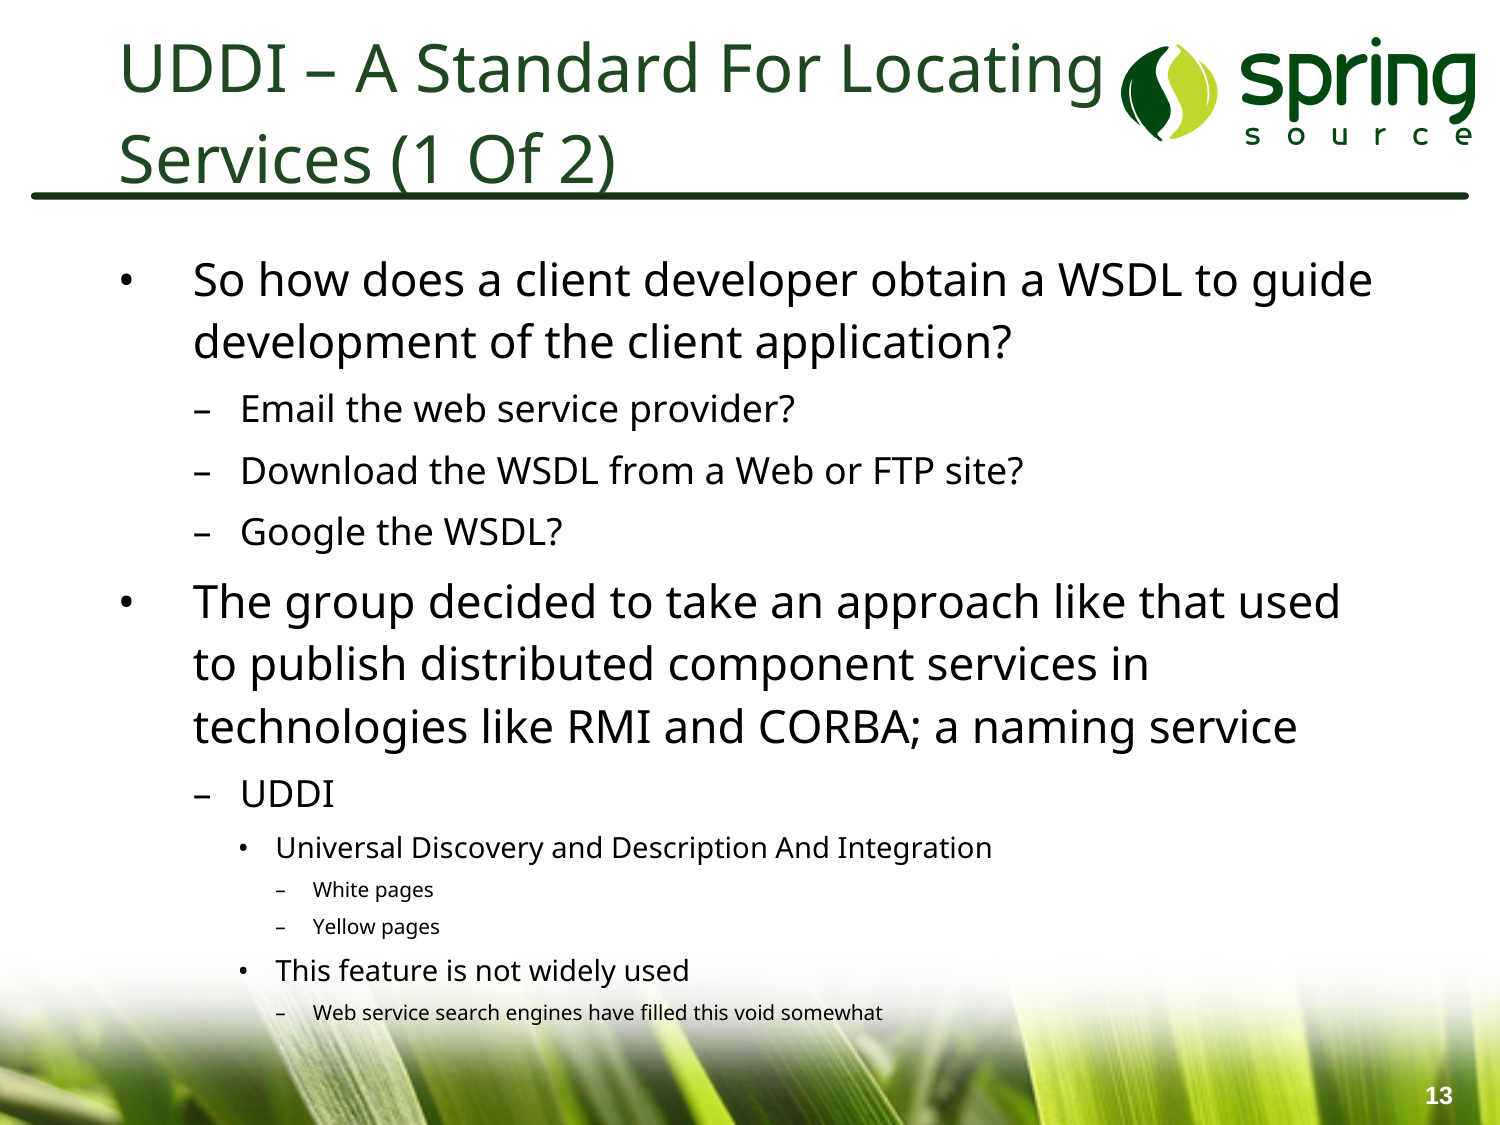

UDDI – A Standard For Locating Services (1 Of 2)
# So how does a client developer obtain a WSDL to guide development of the client application?
Email the web service provider?
Download the WSDL from a Web or FTP site?
Google the WSDL?
The group decided to take an approach like that used to publish distributed component services in technologies like RMI and CORBA; a naming service
UDDI
Universal Discovery and Description And Integration
White pages
Yellow pages
This feature is not widely used
Web service search engines have filled this void somewhat